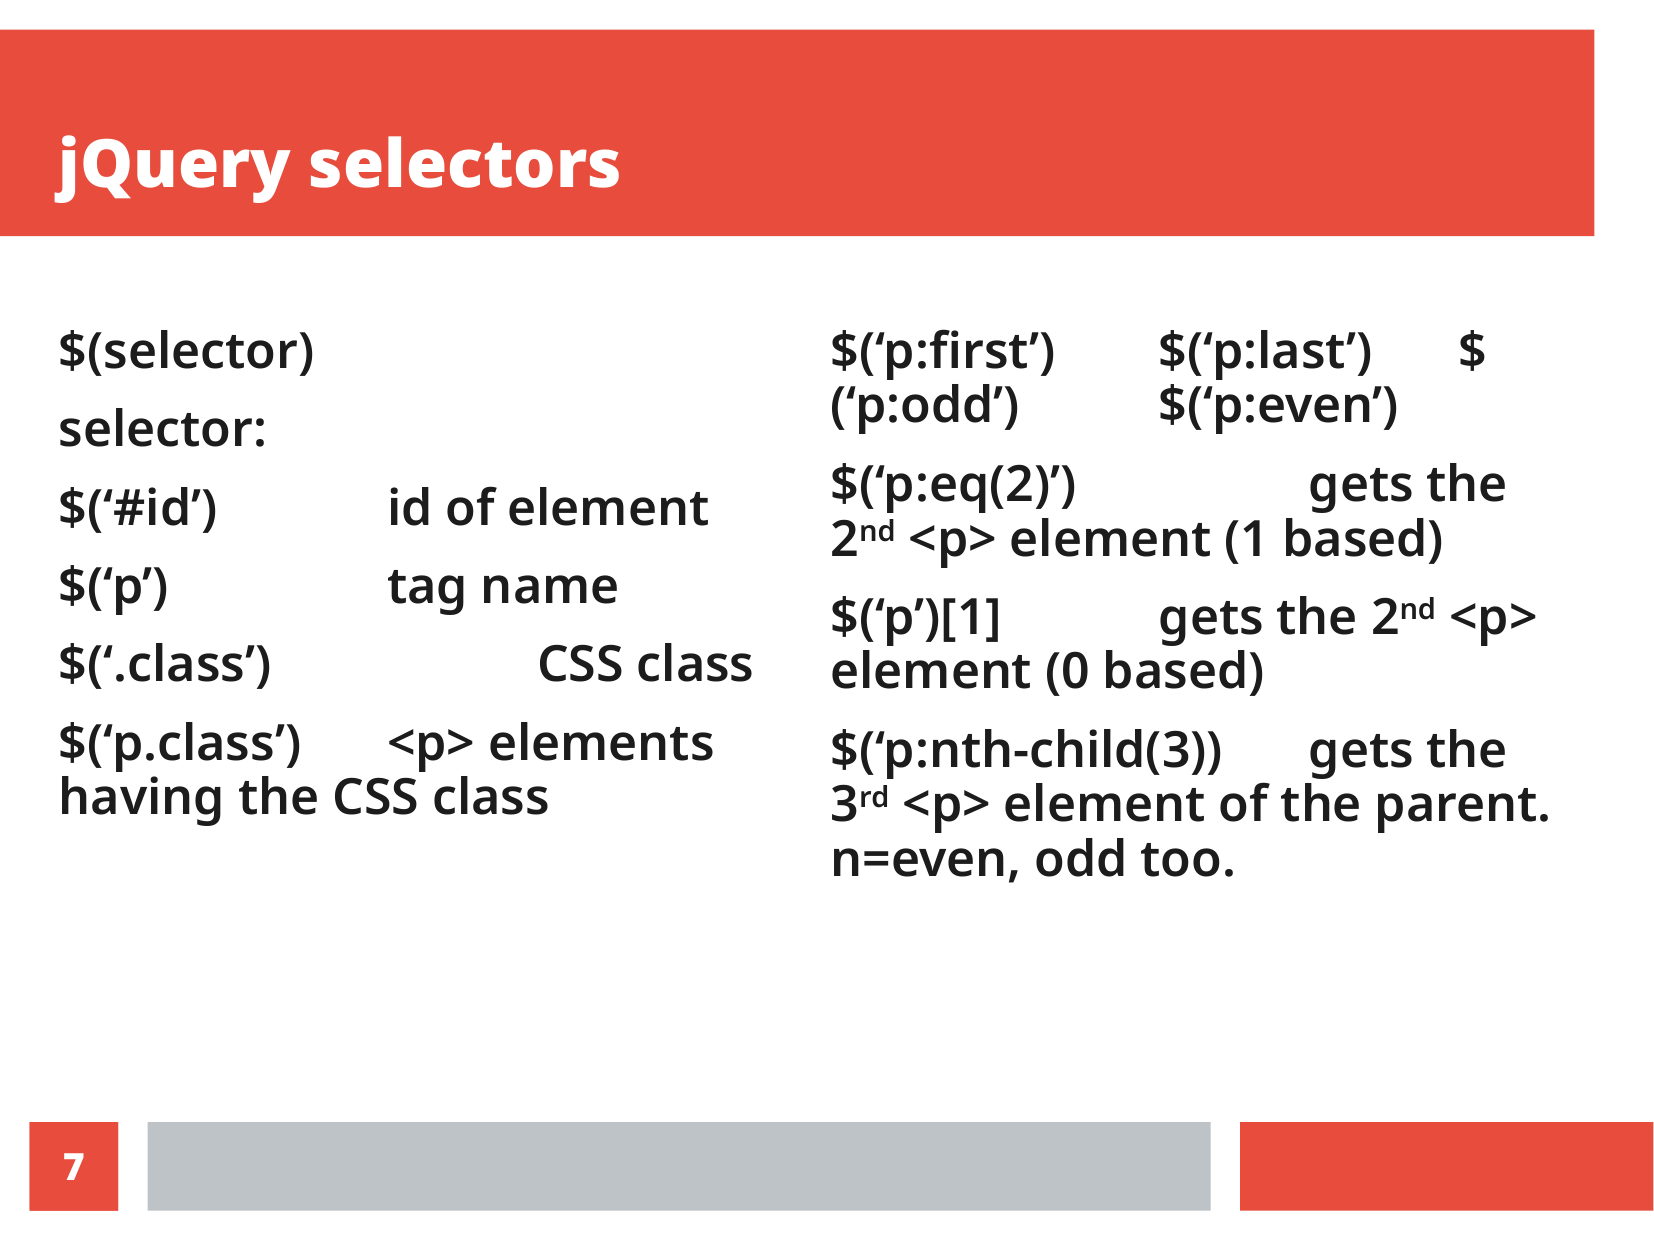

# jQuery selectors
$(selector)
selector:
$(‘#id’)		id of element
$(‘p’)		tag name
$(‘.class’)		CSS class
$(‘p.class’)	<p> elements having the CSS class
$(‘p:first’)	$(‘p:last’)	$(‘p:odd’)	$(‘p:even’)
$(‘p:eq(2)’)		gets the 2nd <p> element (1 based)
$(‘p’)[1]		gets the 2nd <p> element (0 based)
$(‘p:nth-child(3))	gets the 3rd <p> element of the parent. n=even, odd too.
7